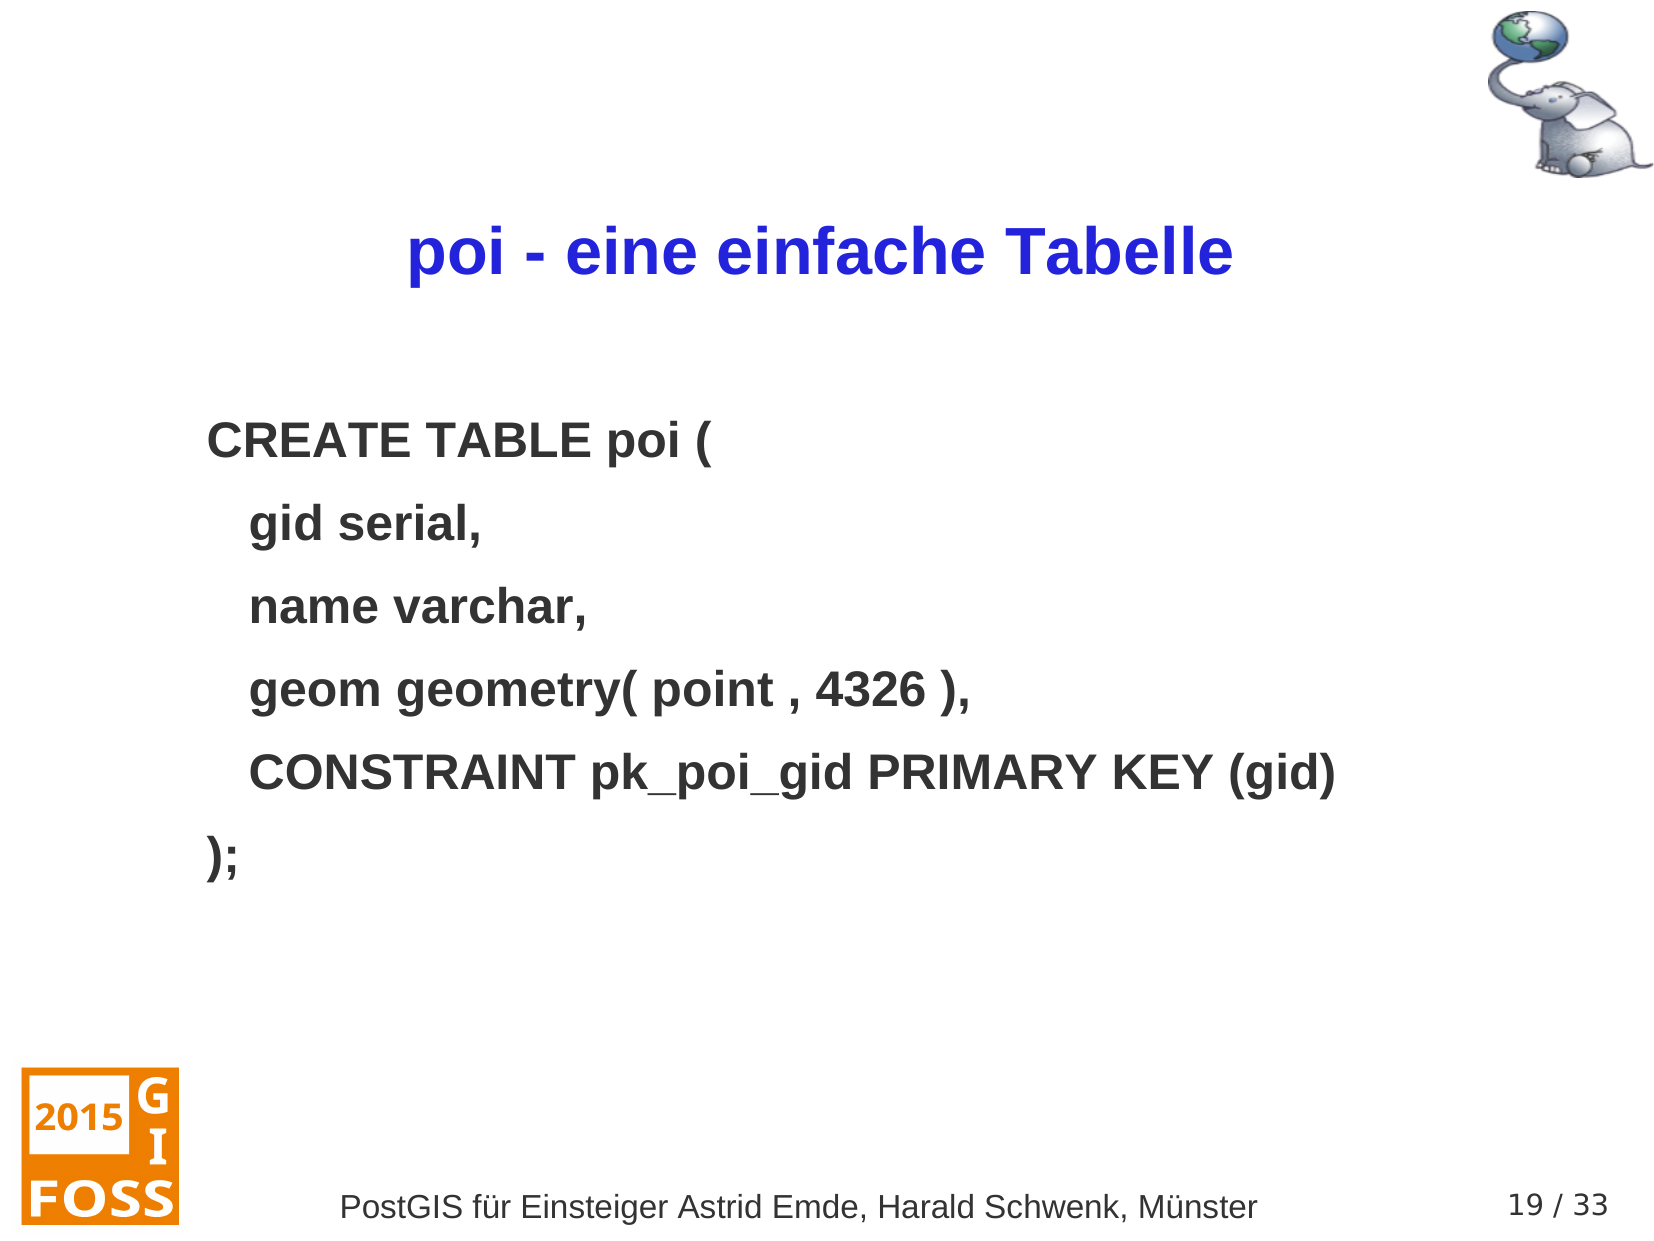

# poi - eine einfache Tabelle
CREATE TABLE poi (
 gid serial,
 name varchar,
 geom geometry( point , 4326 ),
 CONSTRAINT pk_poi_gid PRIMARY KEY (gid)
);